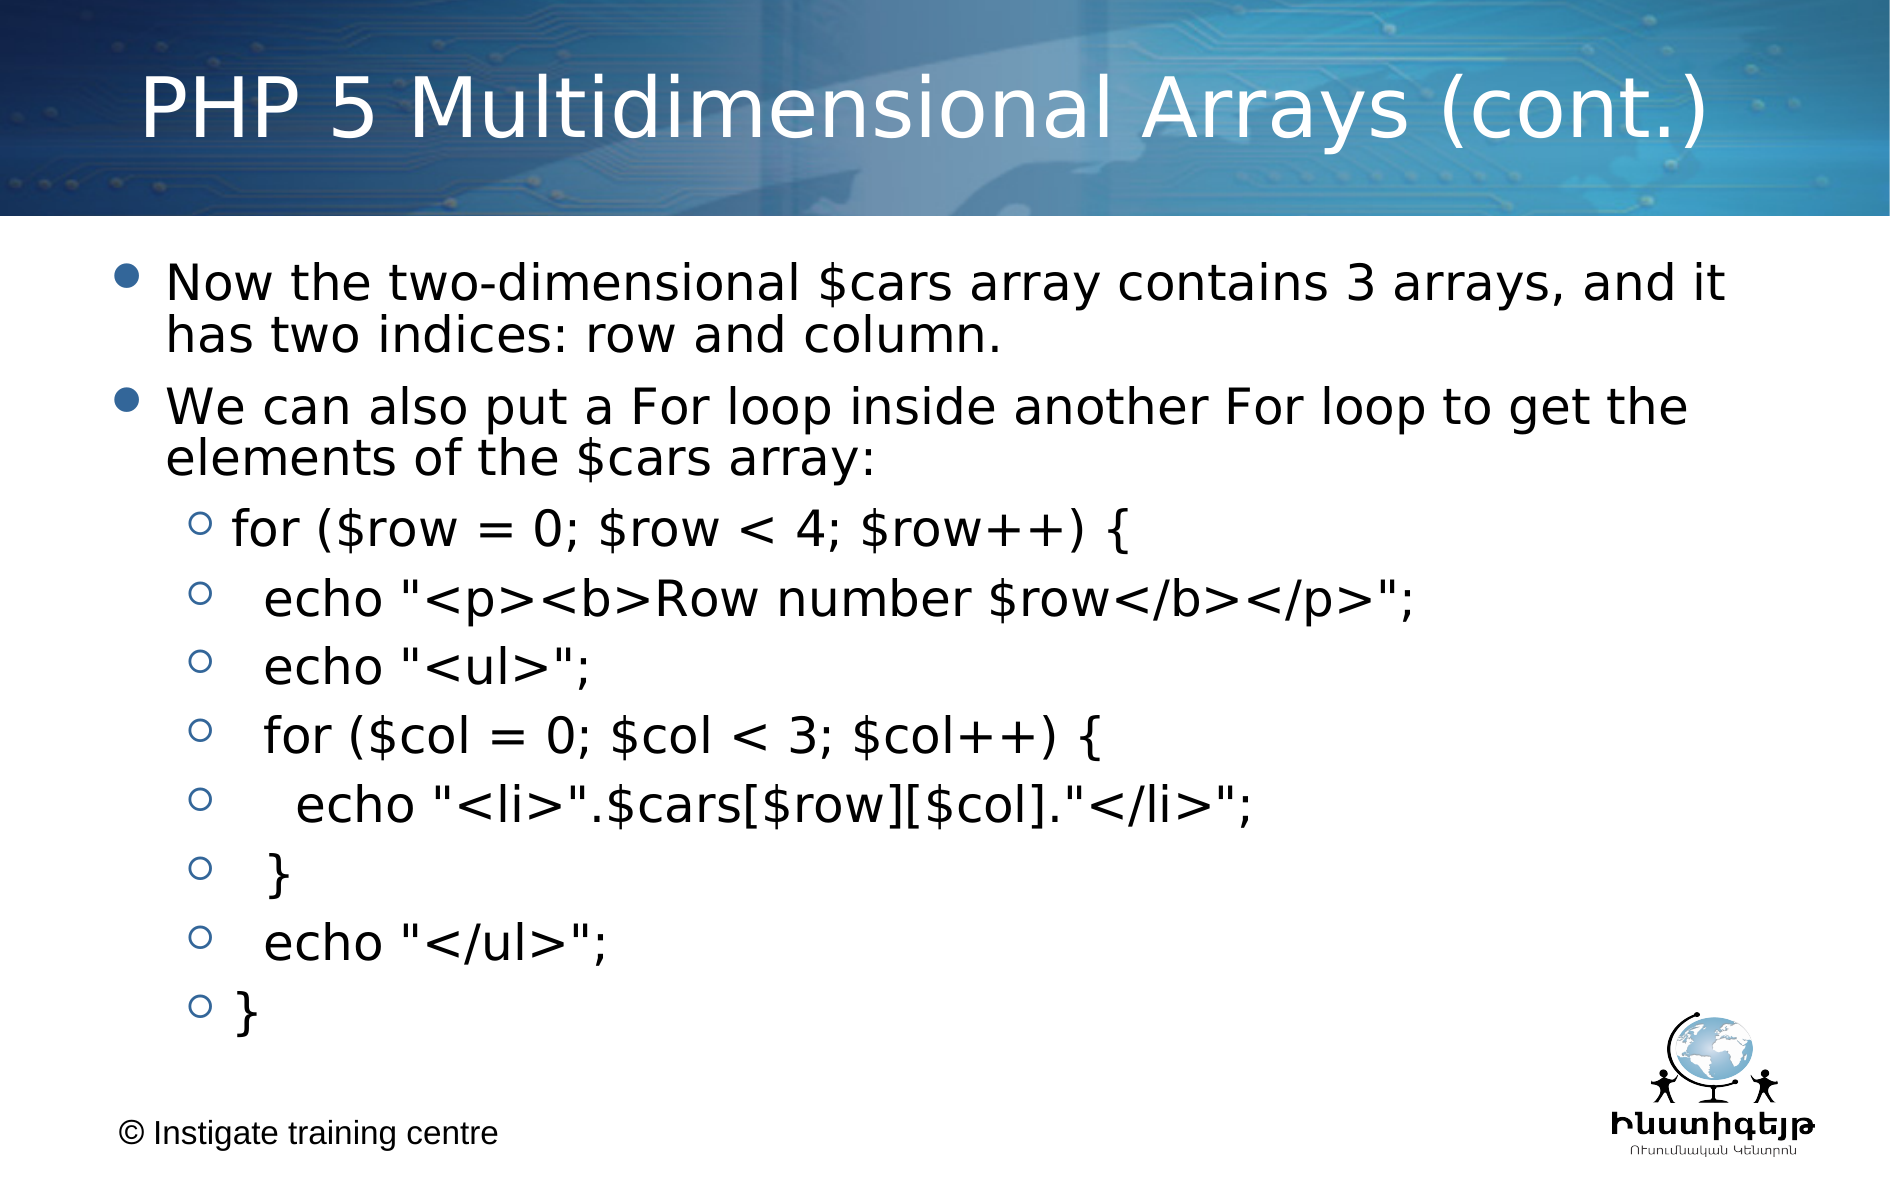

PHP 5 Multidimensional Arrays (cont.)
# Now the two-dimensional $cars array contains 3 arrays, and it has two indices: row and column.
We can also put a For loop inside another For loop to get the elements of the $cars array:
for ($row = 0; $row < 4; $row++) {
 echo "<p><b>Row number $row</b></p>";
 echo "<ul>";
 for ($col = 0; $col < 3; $col++) {
 echo "<li>".$cars[$row][$col]."</li>";
 }
 echo "</ul>";
}